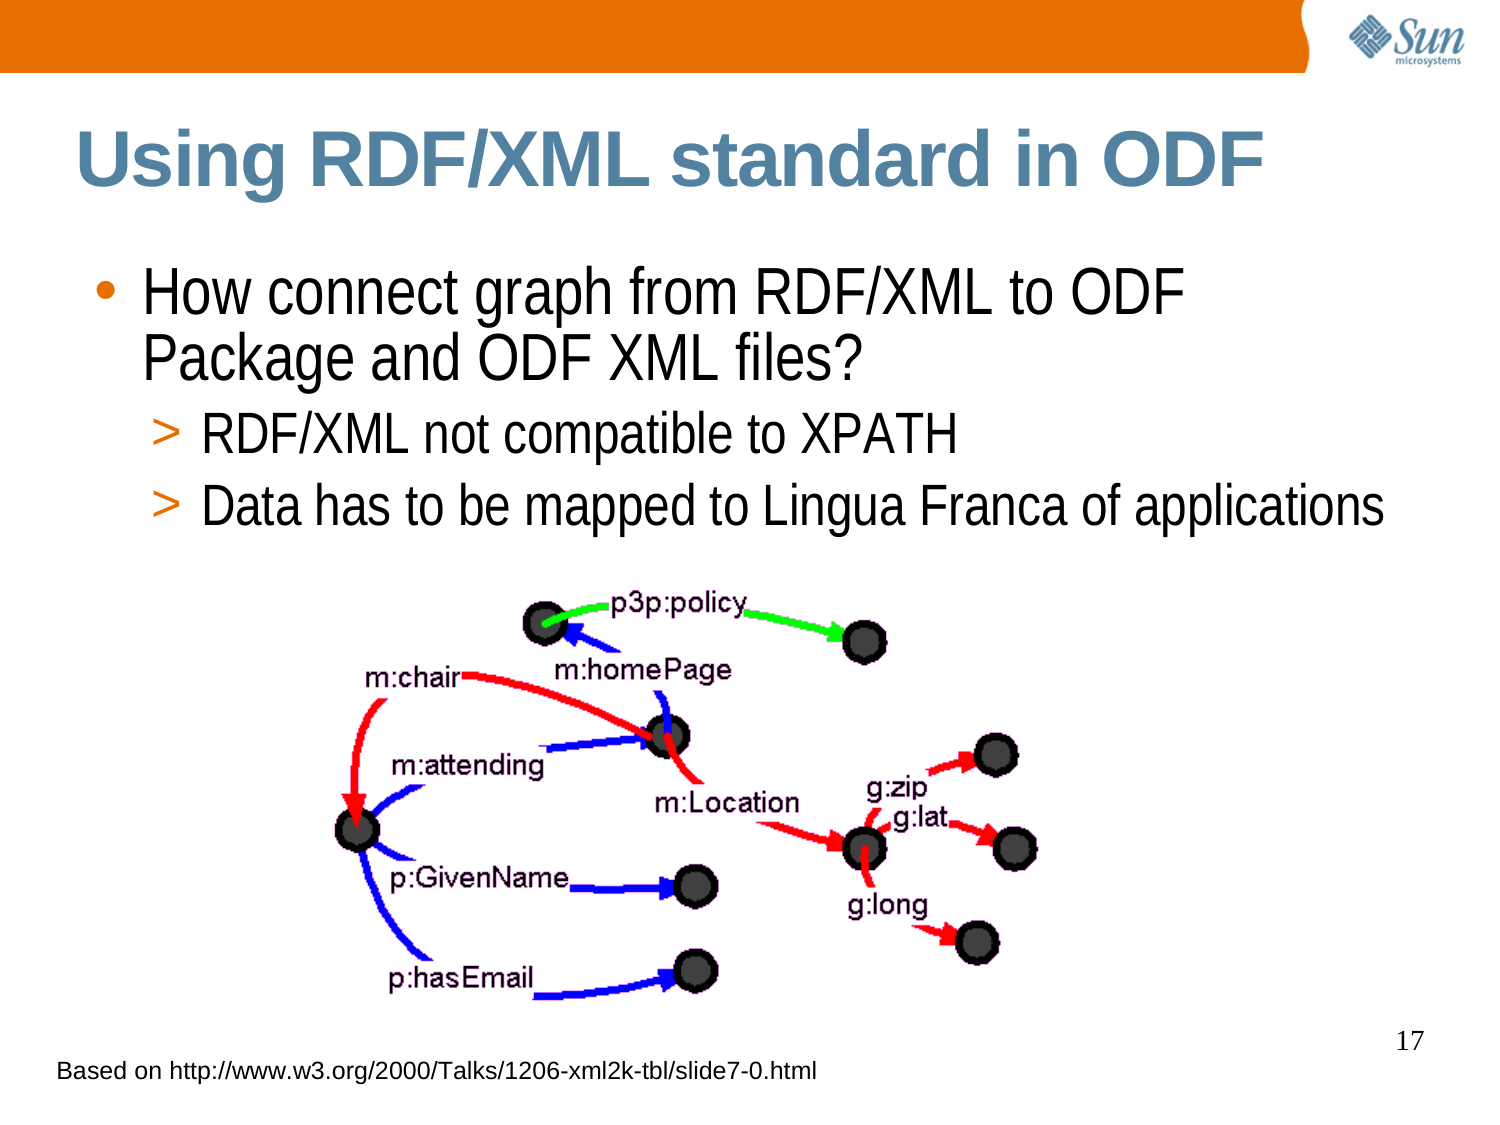

# Using RDF/XML standard in ODF
How connect graph from RDF/XML to ODF Package and ODF XML files?
RDF/XML not compatible to XPATH
Data has to be mapped to Lingua Franca of applications
17
Based on http://www.w3.org/2000/Talks/1206-xml2k-tbl/slide7-0.html